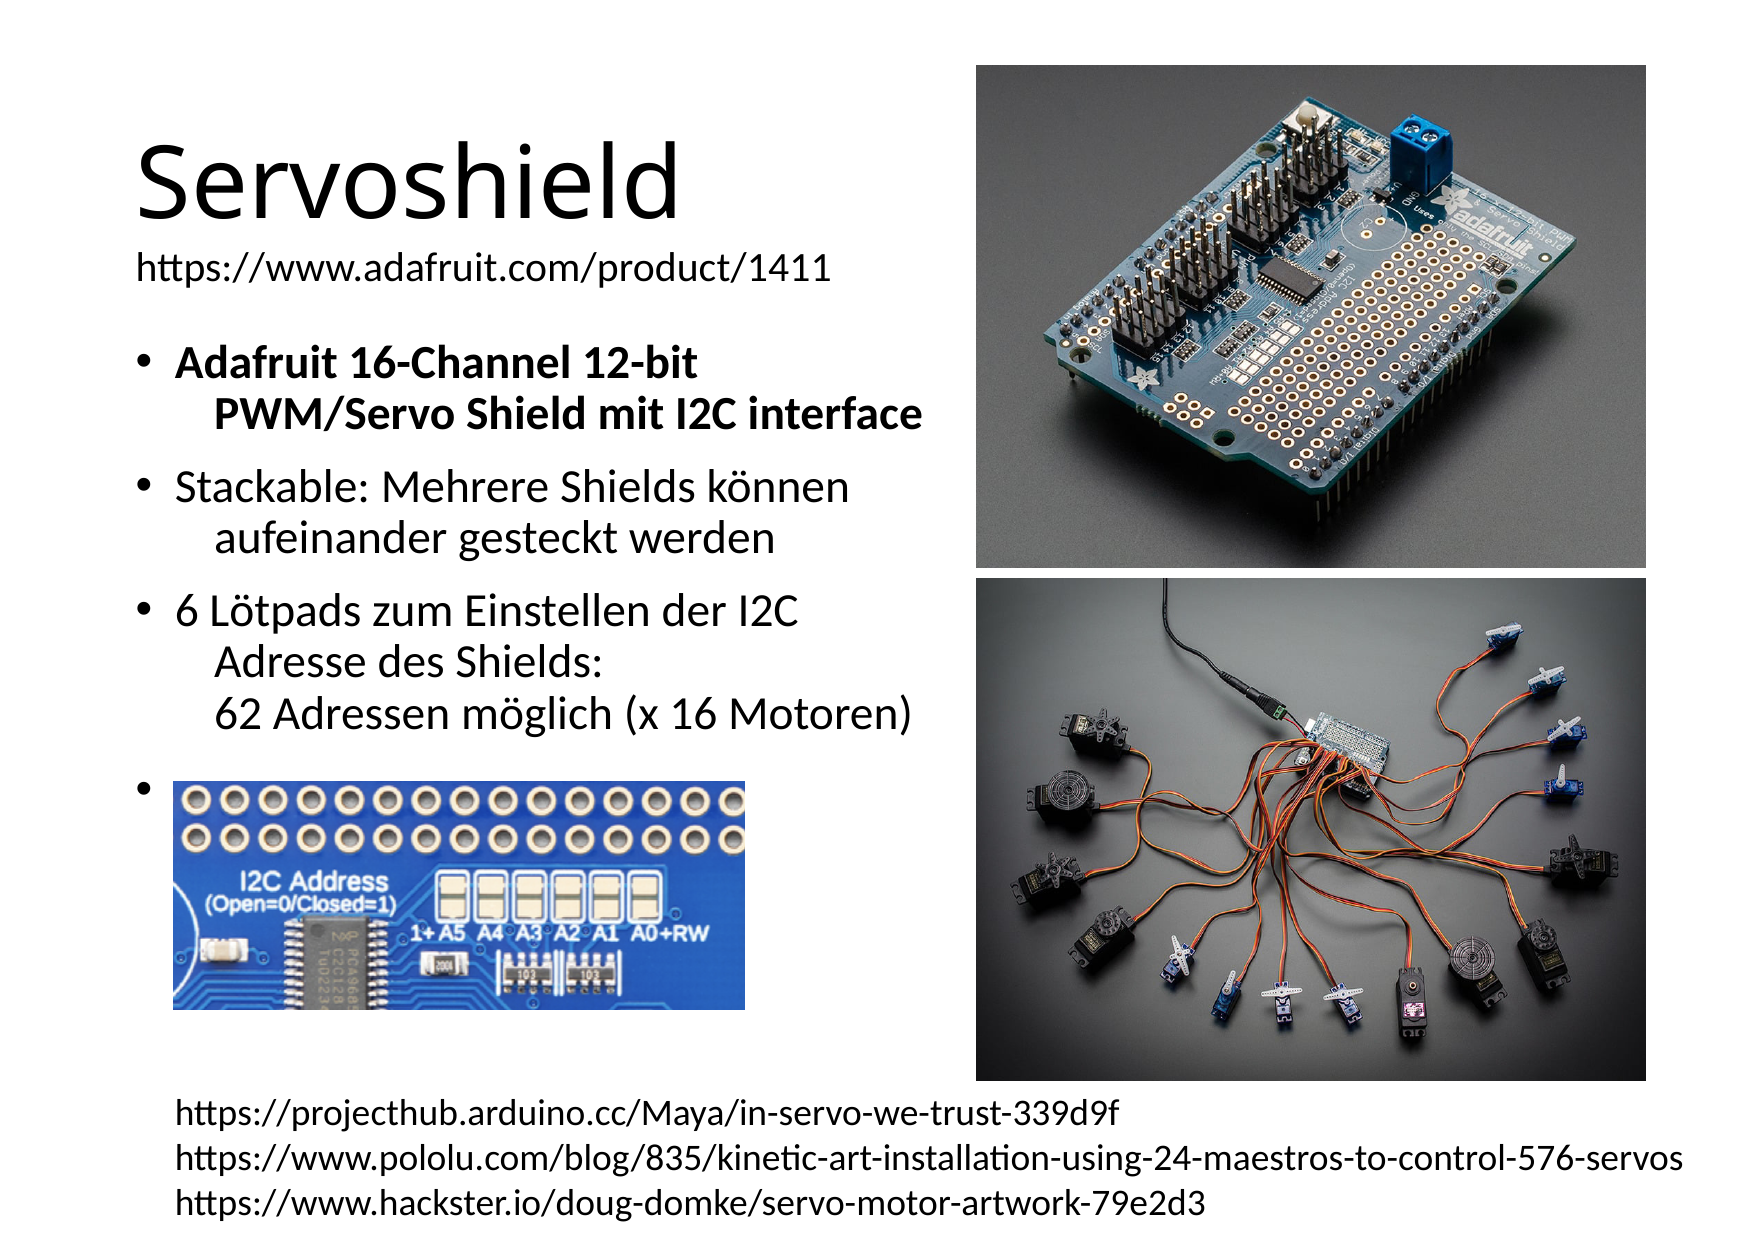

# Servoshield
https://www.adafruit.com/product/1411
Adafruit 16-Channel 12-bit PWM/Servo Shield mit I2C interface
Stackable: Mehrere Shields können aufeinander gesteckt werden
6 Lötpads zum Einstellen der I2C Adresse des Shields:
62 Adressen möglich (x 16 Motoren)
https://projecthub.arduino.cc/Maya/in-servo-we-trust-339d9f
https://www.pololu.com/blog/835/kinetic-art-installation-using-24-maestros-to-control-576-servos
https://www.hackster.io/doug-domke/servo-motor-artwork-79e2d3